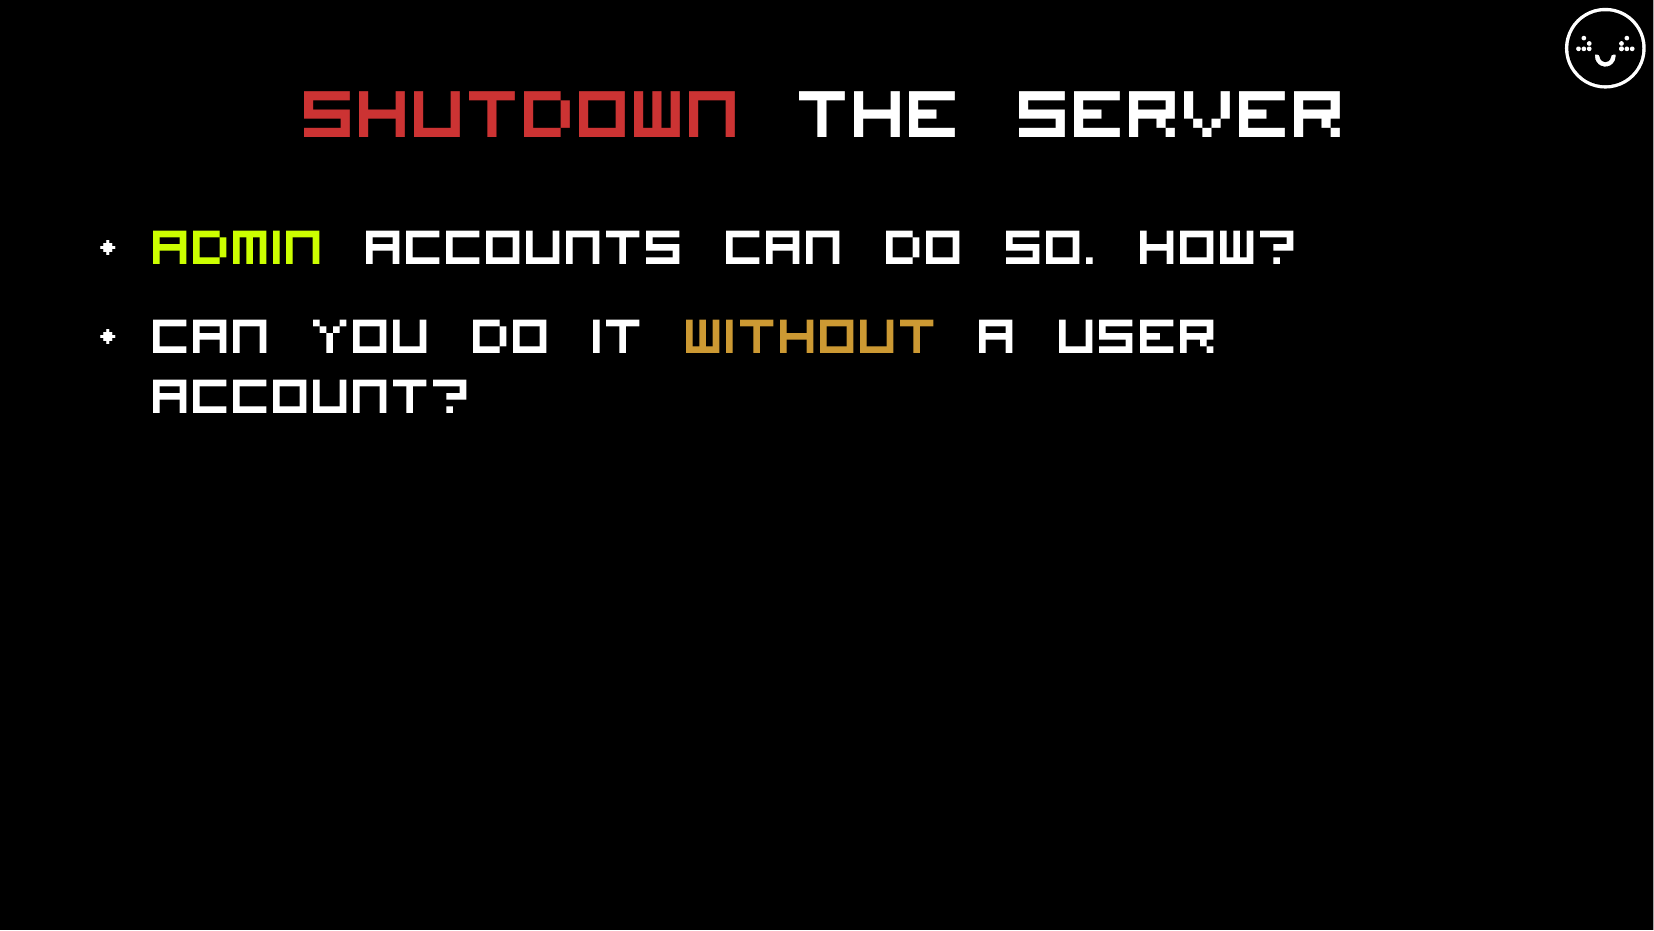

# Shutdown the server
admin accounts can do so. How?
Can you do it without a user account?